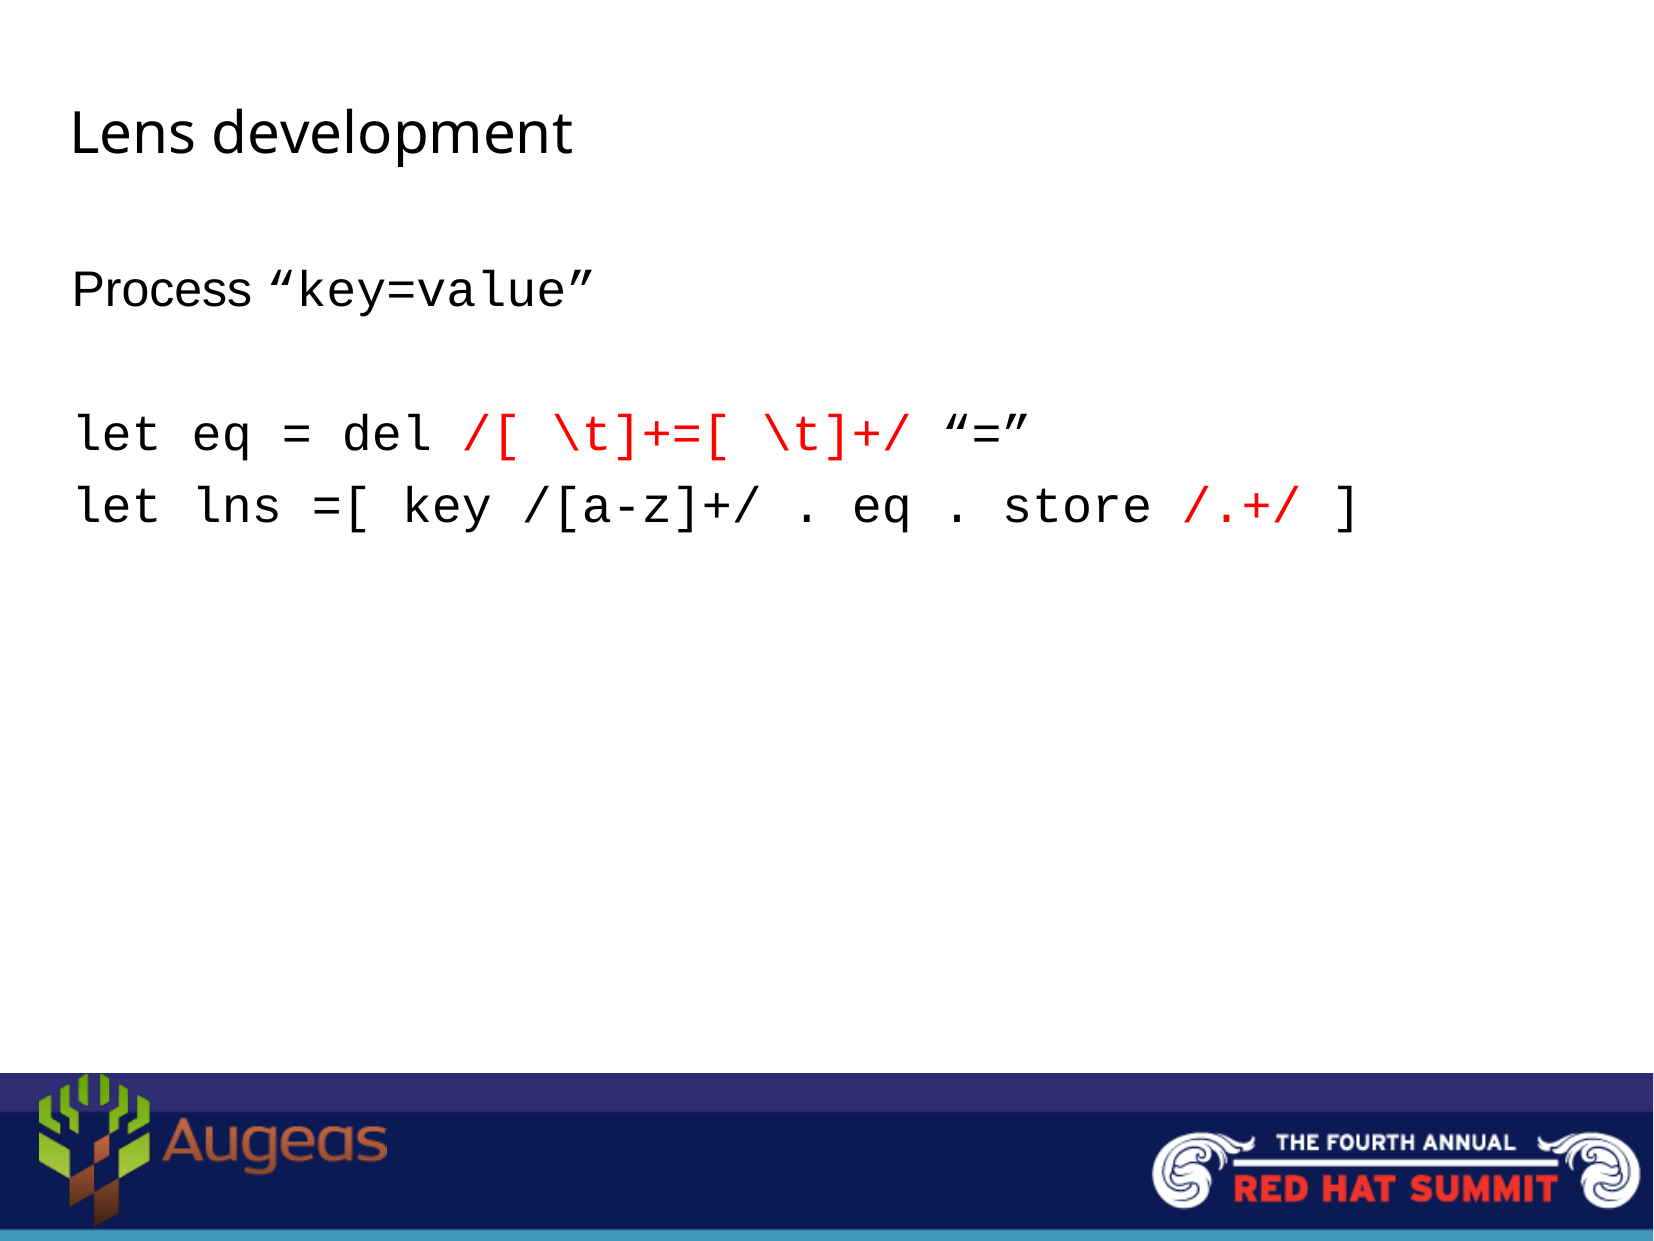

# Lens development
Process “key=value”
let eq = del /[ \t]+=[ \t]+/ “=”
let lns =[ key /[a-z]+/ . eq . store /.+/ ]